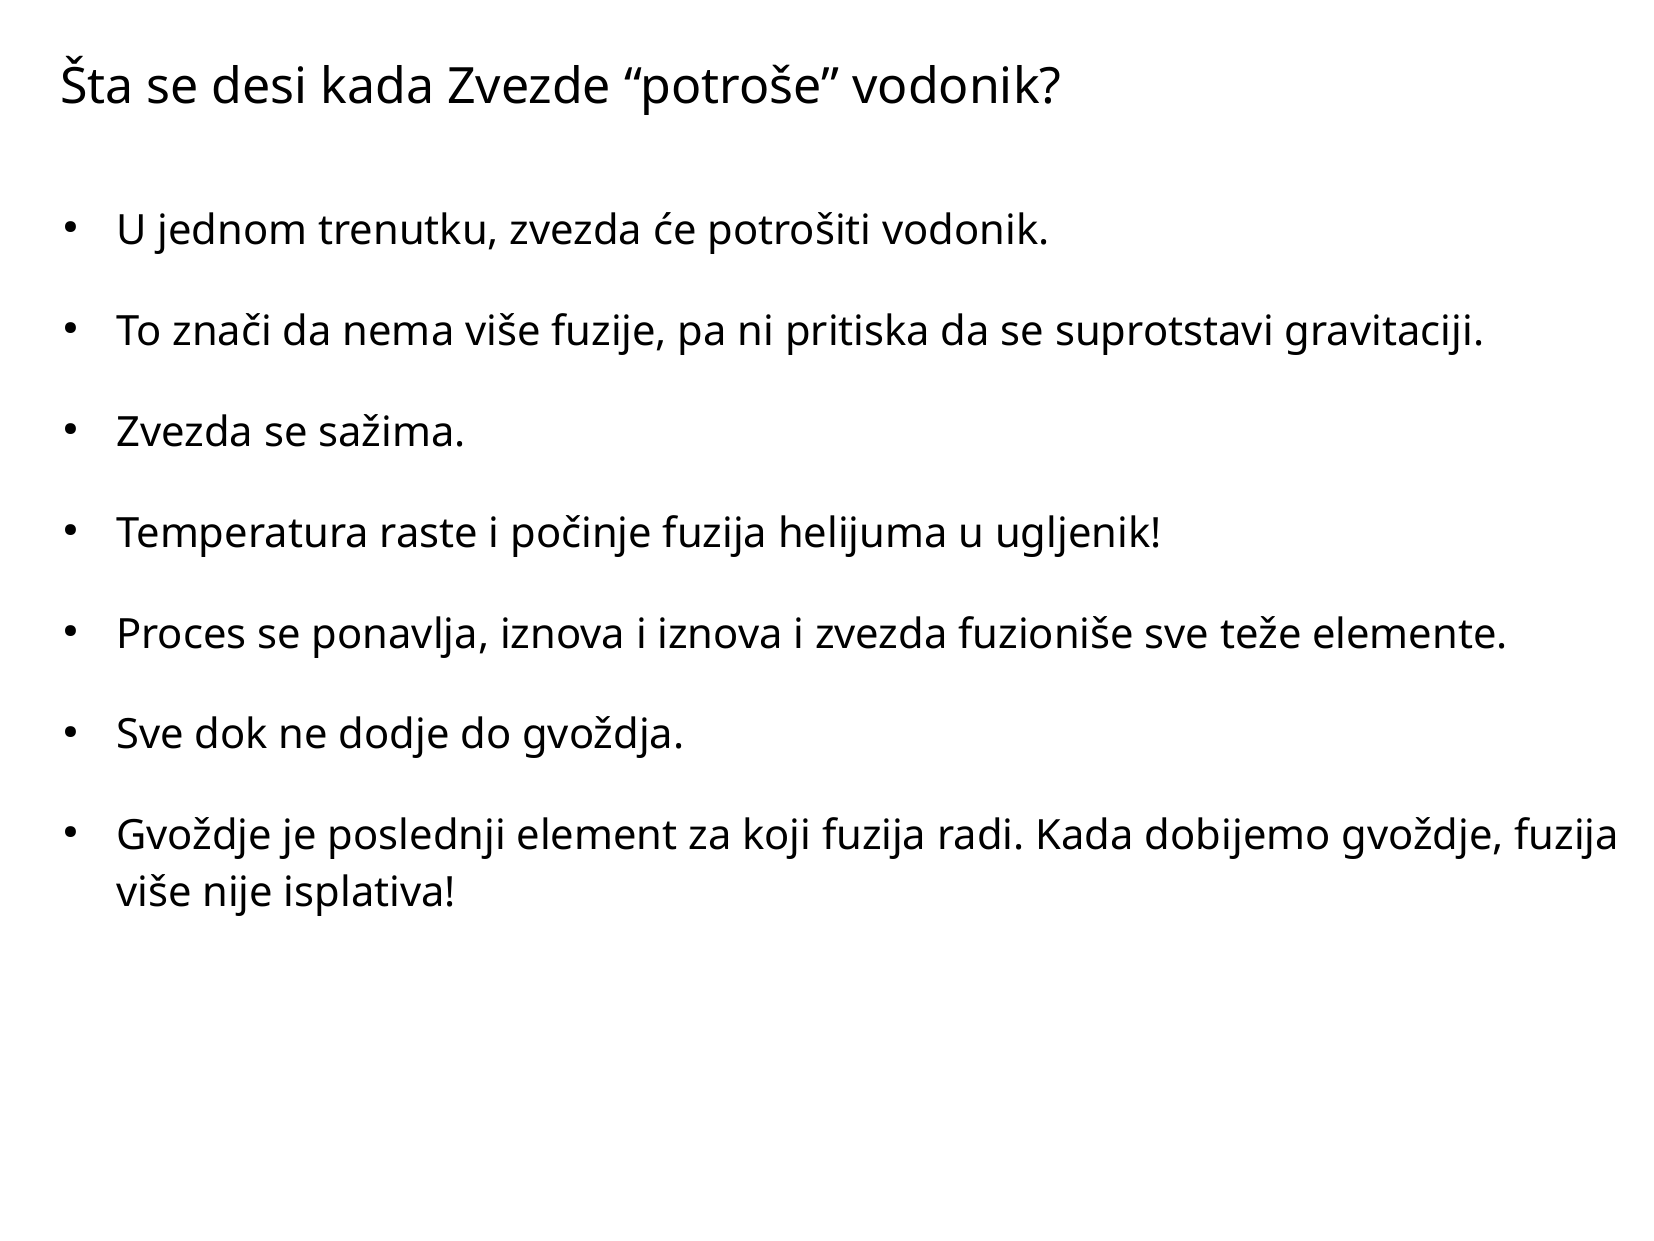

# Šta se desi kada Zvezde “potroše” vodonik?
U jednom trenutku, zvezda će potrošiti vodonik.
To znači da nema više fuzije, pa ni pritiska da se suprotstavi gravitaciji.
Zvezda se sažima.
Temperatura raste i počinje fuzija helijuma u ugljenik!
Proces se ponavlja, iznova i iznova i zvezda fuzioniše sve teže elemente.
Sve dok ne dodje do gvoždja.
Gvoždje je poslednji element za koji fuzija radi. Kada dobijemo gvoždje, fuzija više nije isplativa!